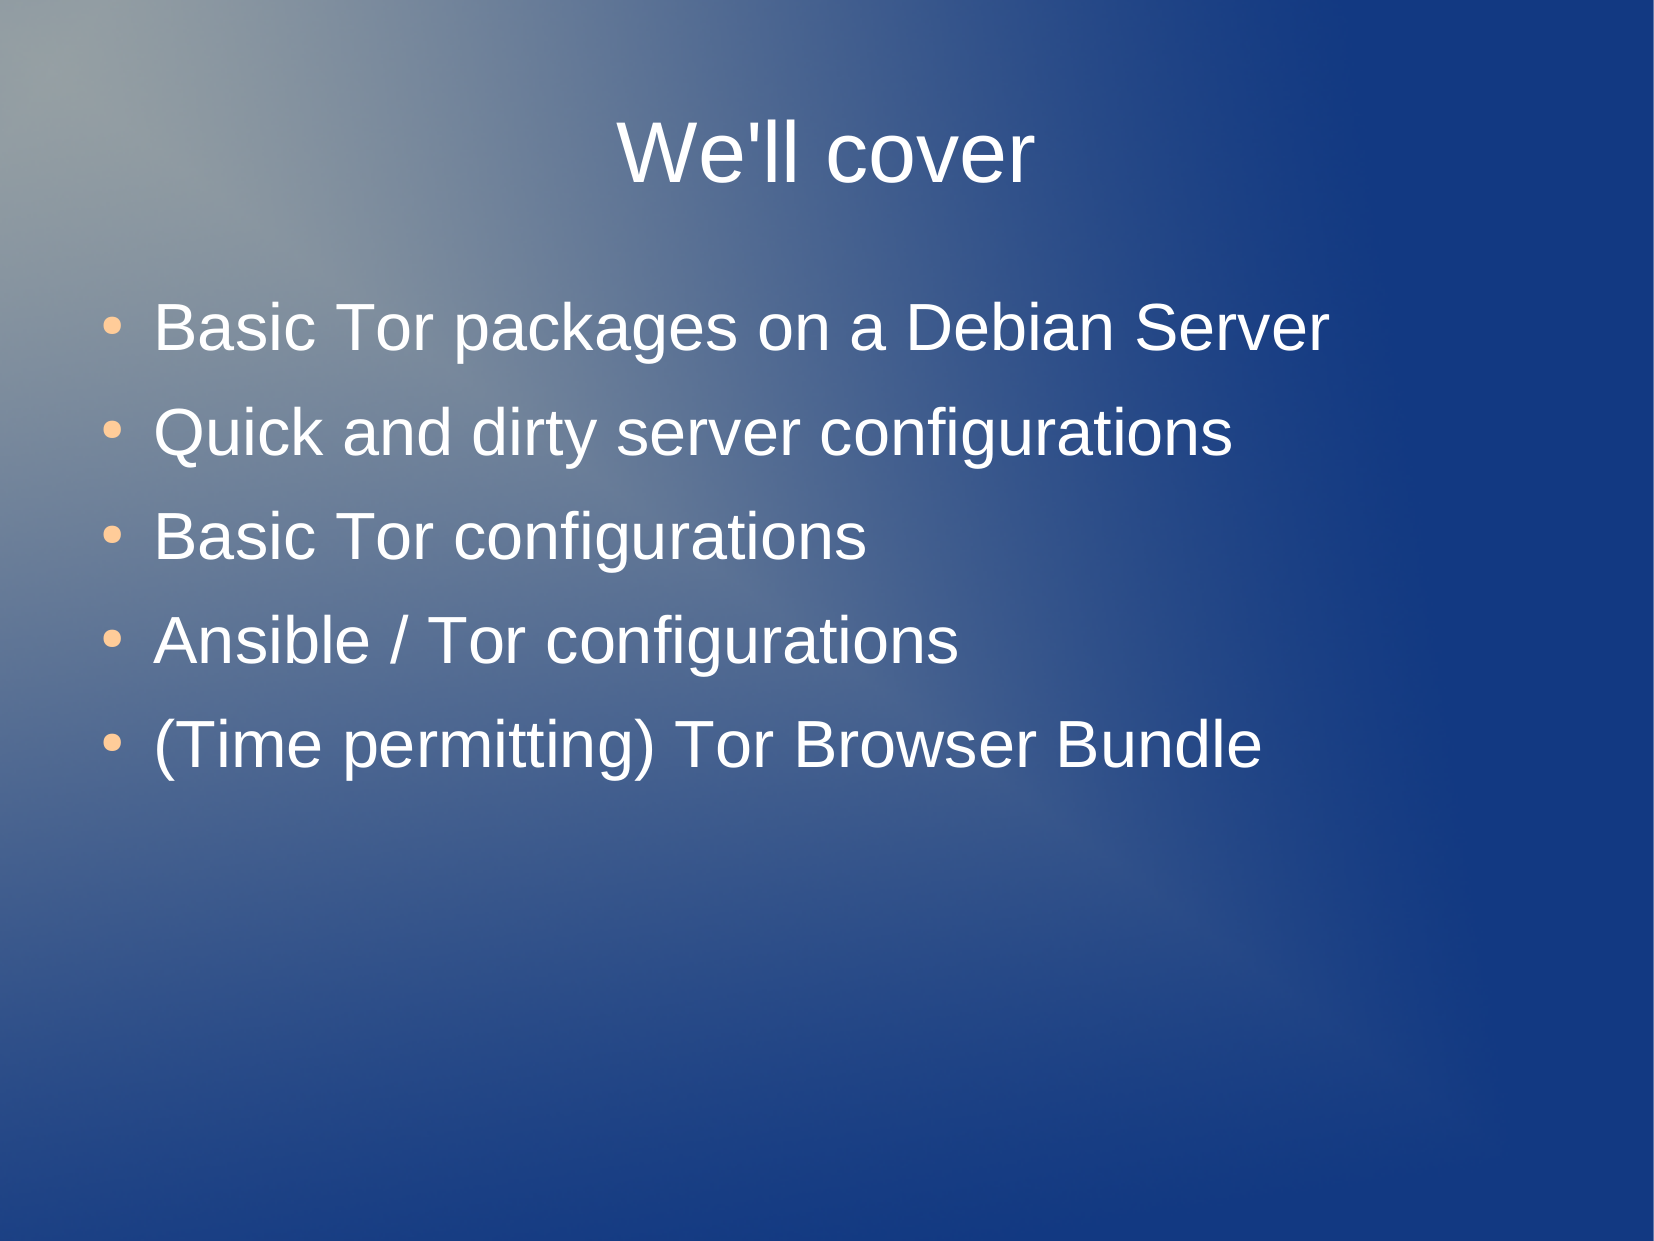

# We'll cover
Basic Tor packages on a Debian Server
Quick and dirty server configurations
Basic Tor configurations
Ansible / Tor configurations
(Time permitting) Tor Browser Bundle